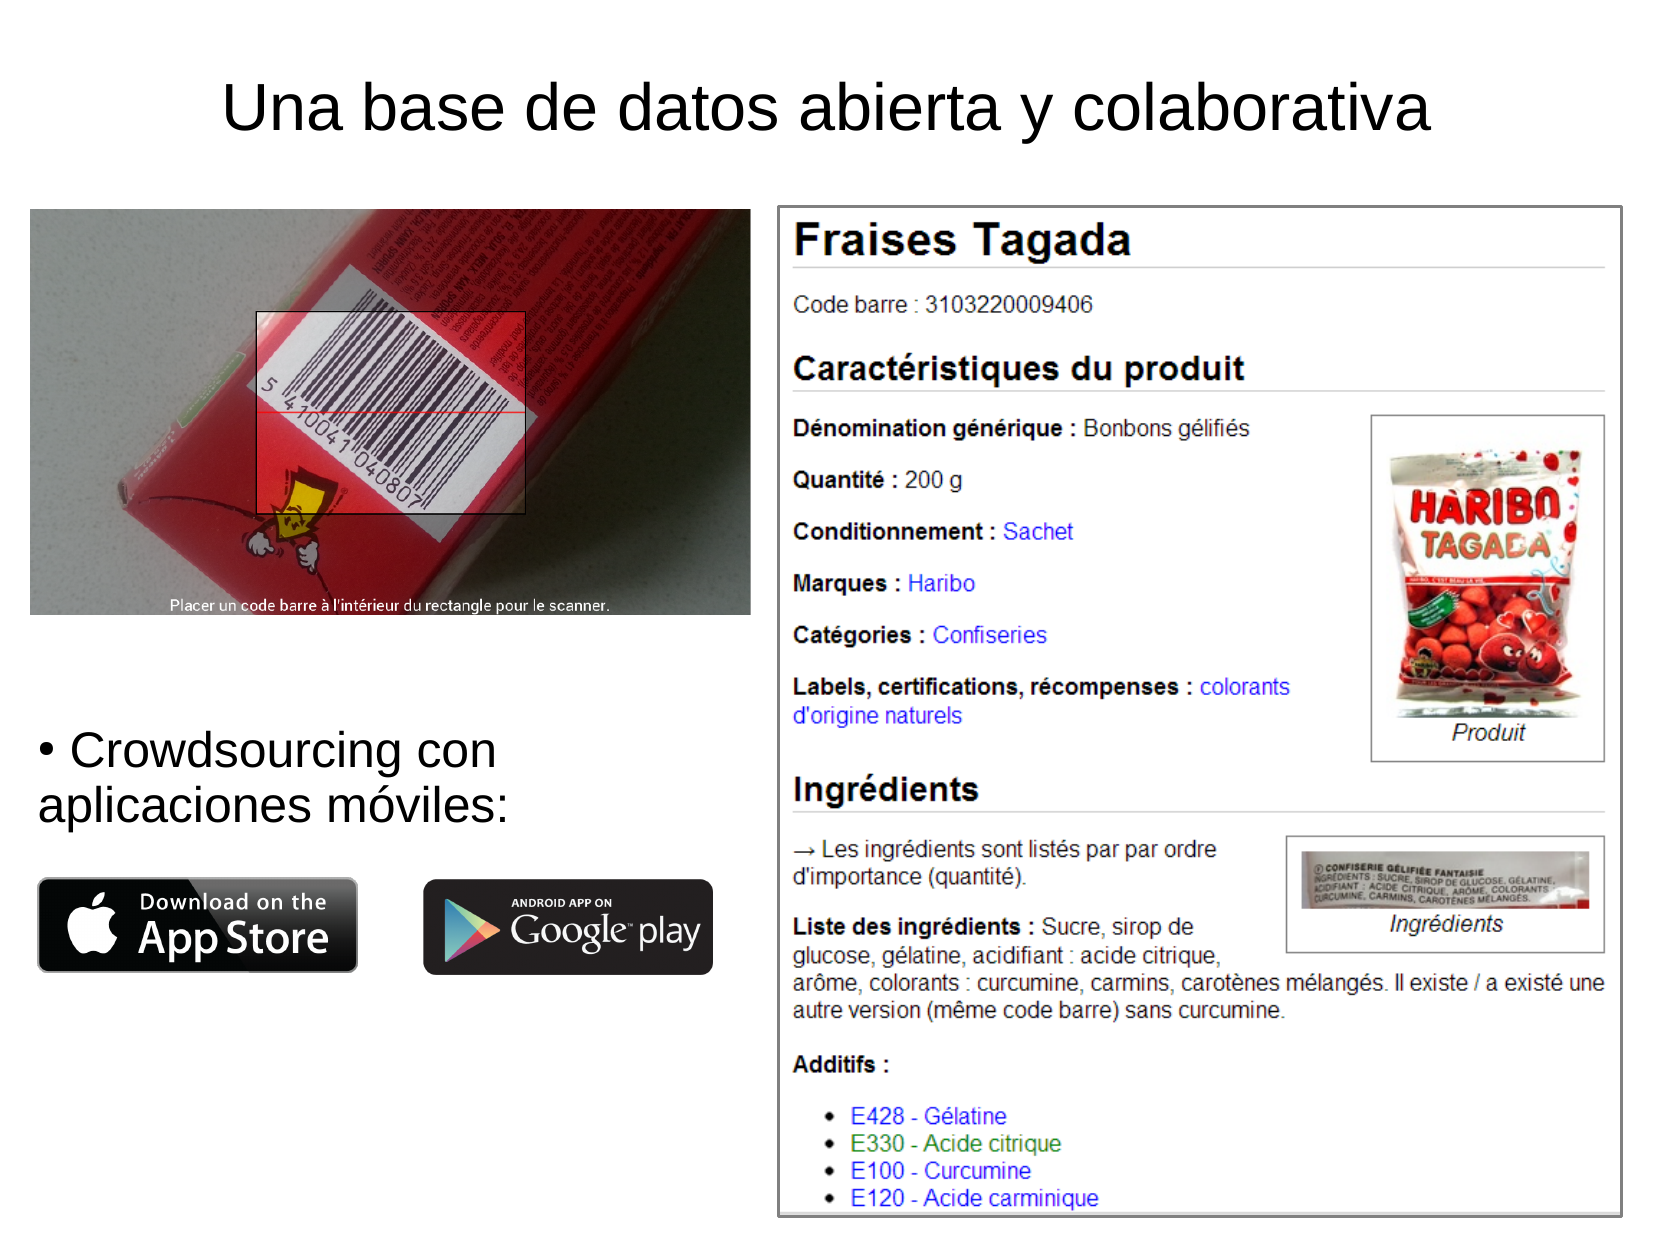

# Una base de datos abierta y colaborativa
 Crowdsourcing con aplicaciones móviles: